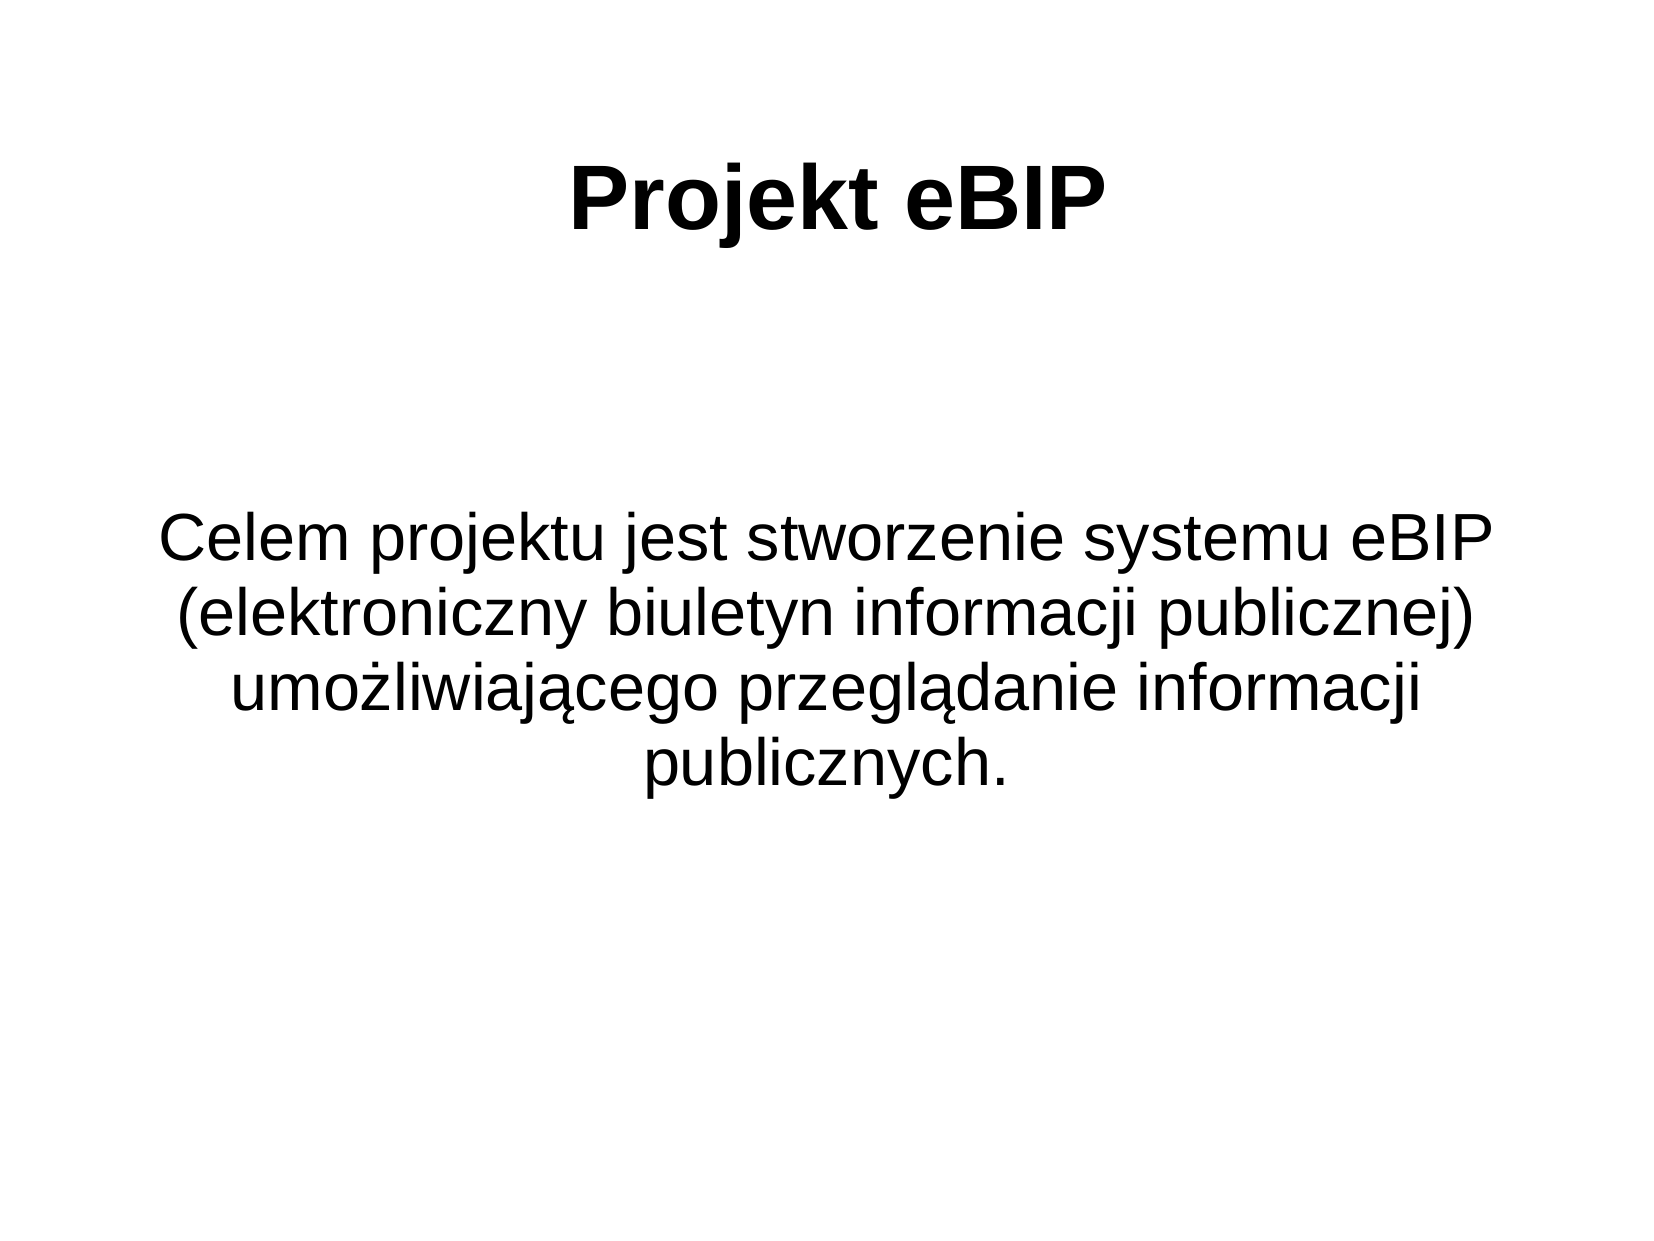

# Projekt eBIP
Celem projektu jest stworzenie systemu eBIP (elektroniczny biuletyn informacji publicznej) umożliwiającego przeglądanie informacji publicznych.